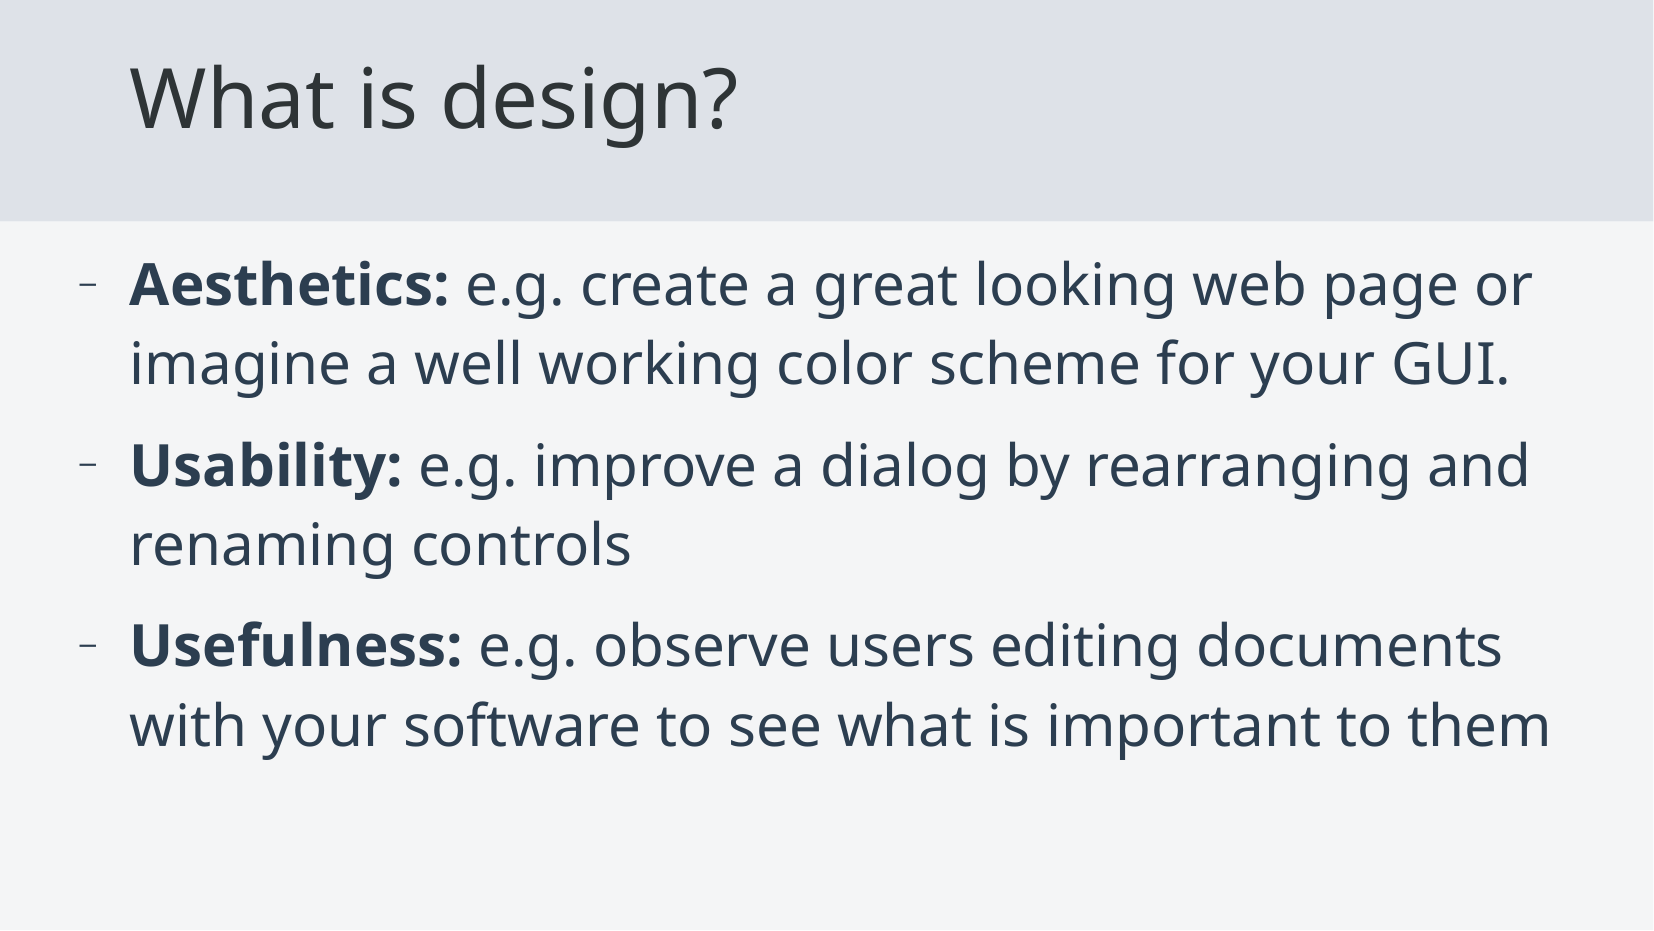

# What is design?
Aesthetics: e.g. create a great looking web page or imagine a well working color scheme for your GUI.
Usability: e.g. improve a dialog by rearranging and renaming controls
Usefulness: e.g. observe users editing documents with your software to see what is important to them